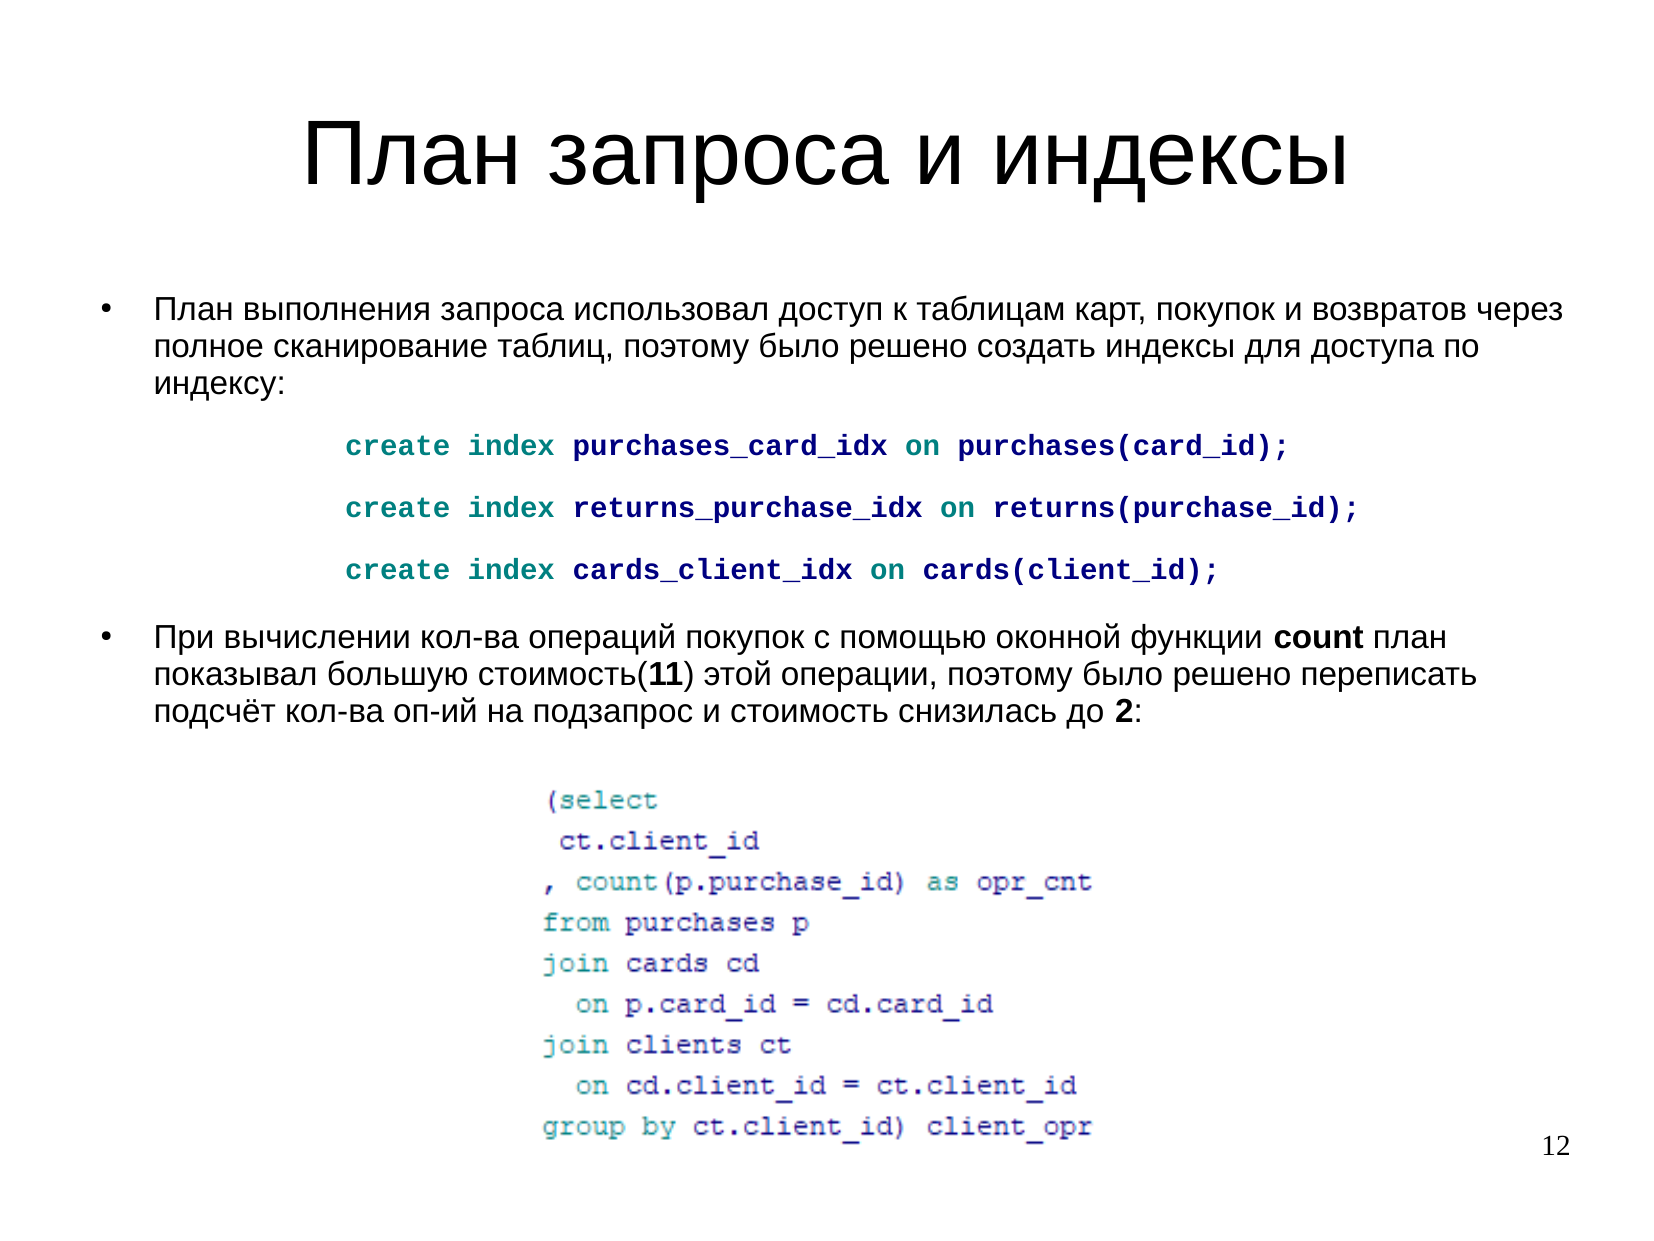

# План запроса и индексы
План выполнения запроса использовал доступ к таблицам карт, покупок и возвратов через полное сканирование таблиц, поэтому было решено создать индексы для доступа по индексу:
 create index purchases_card_idx on purchases(card_id);
 create index returns_purchase_idx on returns(purchase_id);
 create index cards_client_idx on cards(client_id);
При вычислении кол-ва операций покупок с помощью оконной функции count план показывал большую стоимость(11) этой операции, поэтому было решено переписать подсчёт кол-ва оп-ий на подзапрос и стоимость снизилась до 2:
12